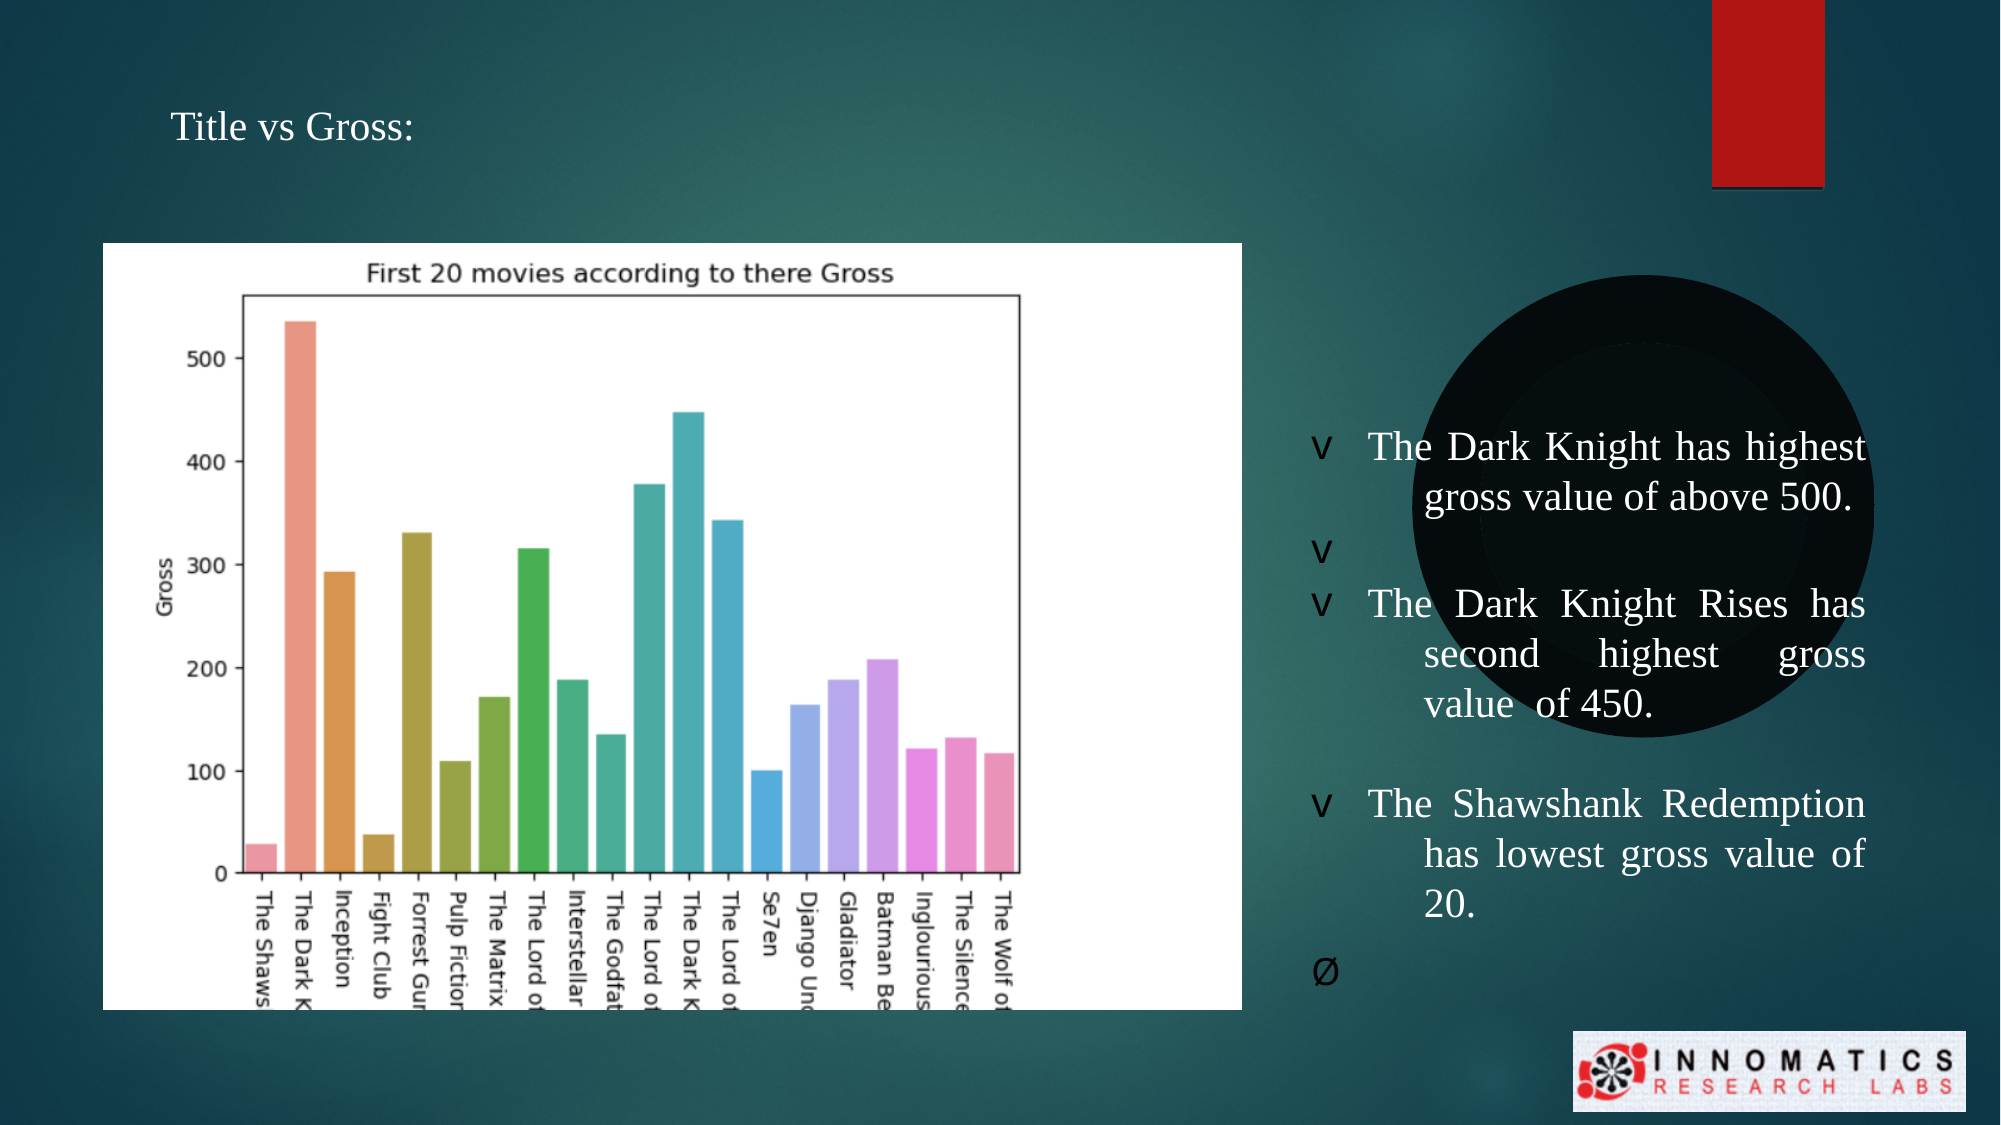

Title vs Gross:
The Dark Knight has highest gross value of above 500.
The Dark Knight Rises has second highest gross value of 450.
The Shawshank Redemption has lowest gross value of 20.